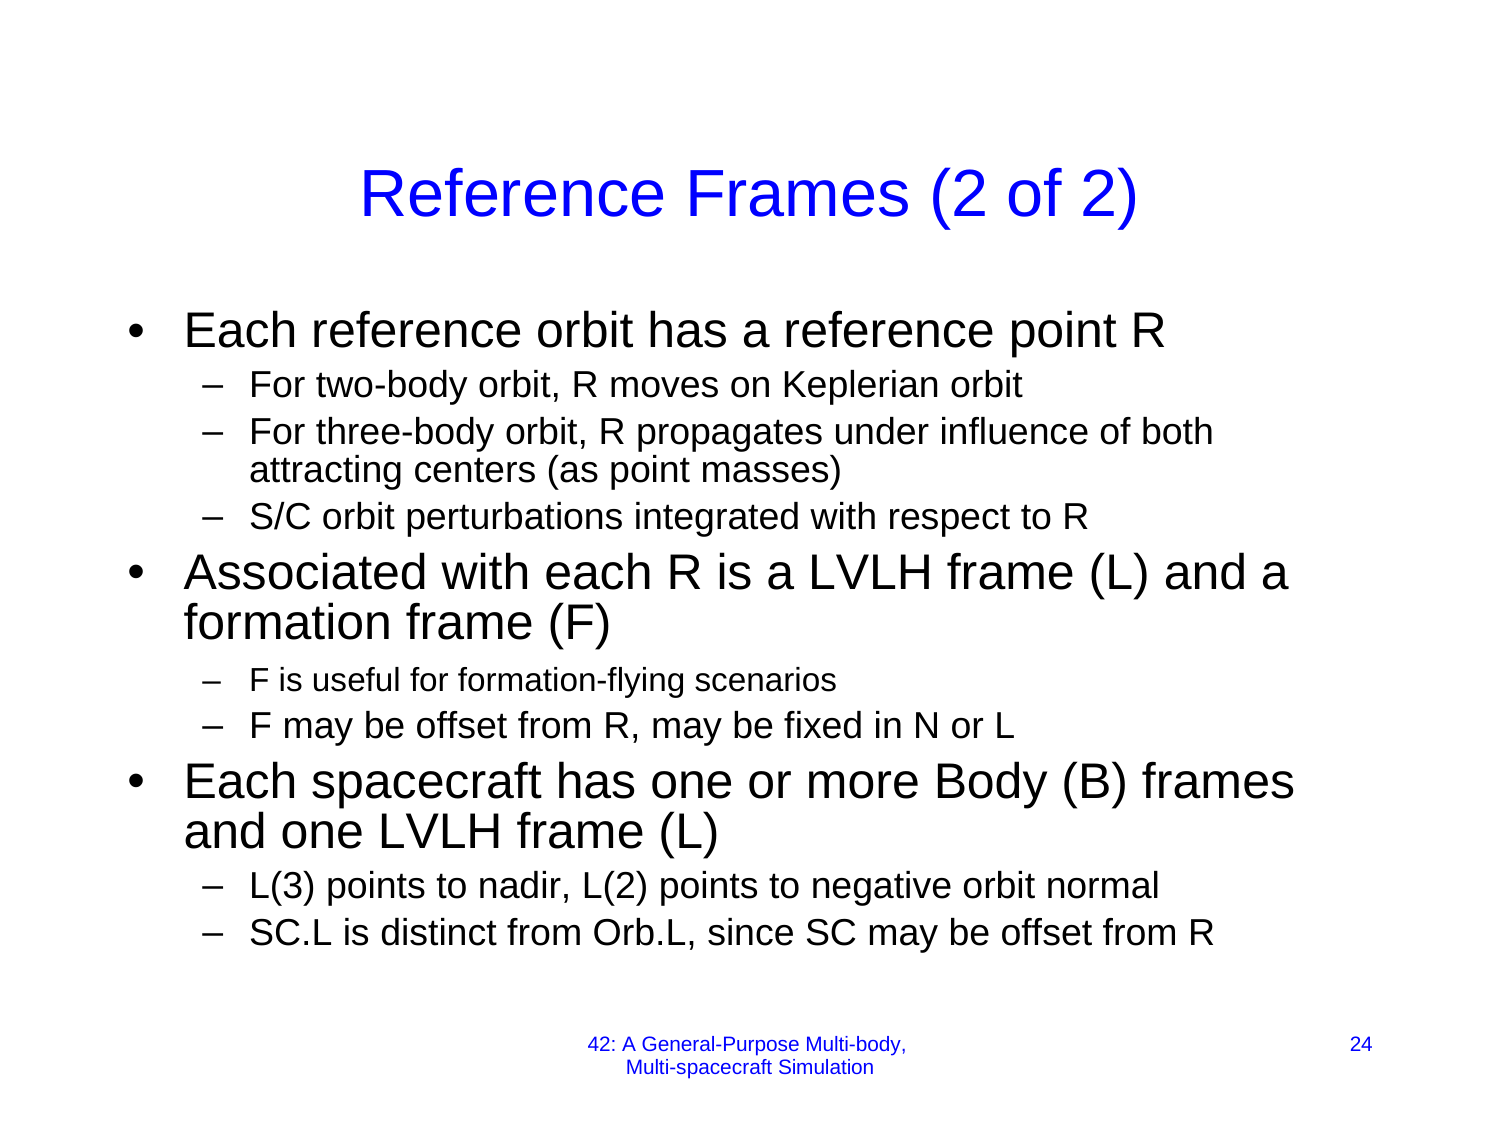

# Reference Frames (2 of 2)
Each reference orbit has a reference point R
For two-body orbit, R moves on Keplerian orbit
For three-body orbit, R propagates under influence of both attracting centers (as point masses)
S/C orbit perturbations integrated with respect to R
Associated with each R is a LVLH frame (L) and a formation frame (F)
F is useful for formation-flying scenarios
F may be offset from R, may be fixed in N or L
Each spacecraft has one or more Body (B) frames and one LVLH frame (L)
L(3) points to nadir, L(2) points to negative orbit normal
SC.L is distinct from Orb.L, since SC may be offset from R
42: The Mostly Harmless Simulation
24